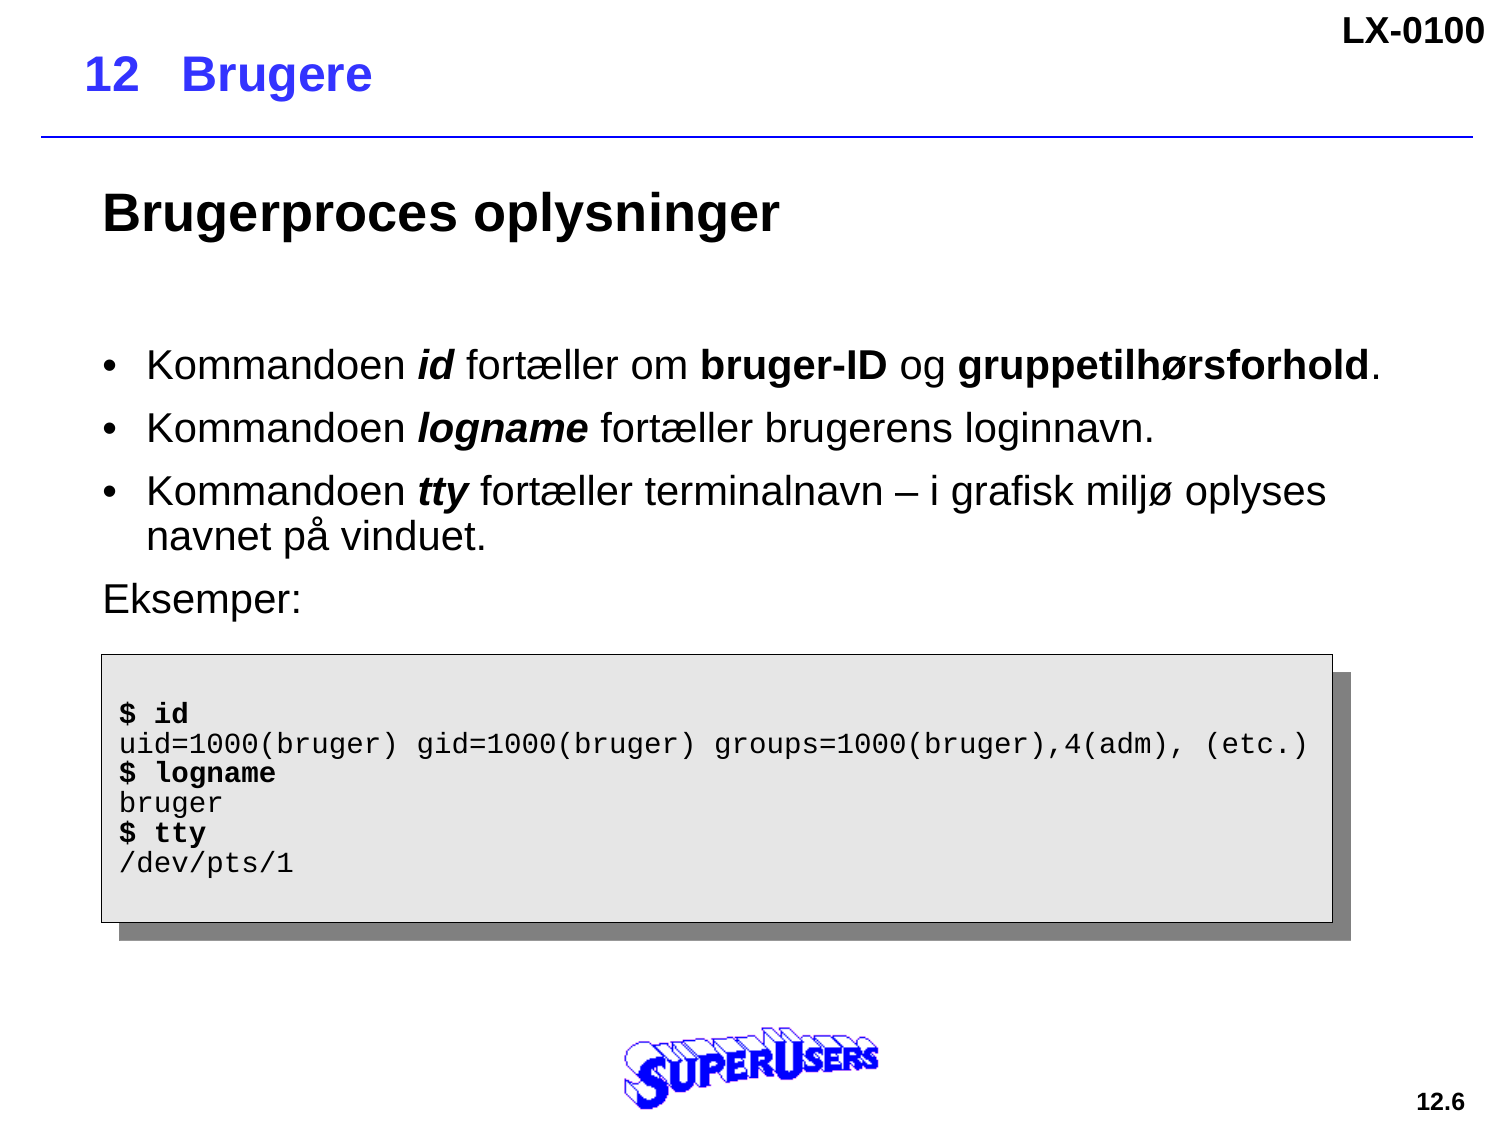

# 12 Brugere
Brugerproces oplysninger
Kommandoen id fortæller om bruger-ID og gruppetilhørsforhold.
Kommandoen logname fortæller brugerens loginnavn.
Kommandoen tty fortæller terminalnavn – i grafisk miljø oplyses navnet på vinduet.
Eksemper:
 $ id
 uid=1000(bruger) gid=1000(bruger) groups=1000(bruger),4(adm), (etc.)
 $ logname
 bruger
 $ tty
 /dev/pts/1